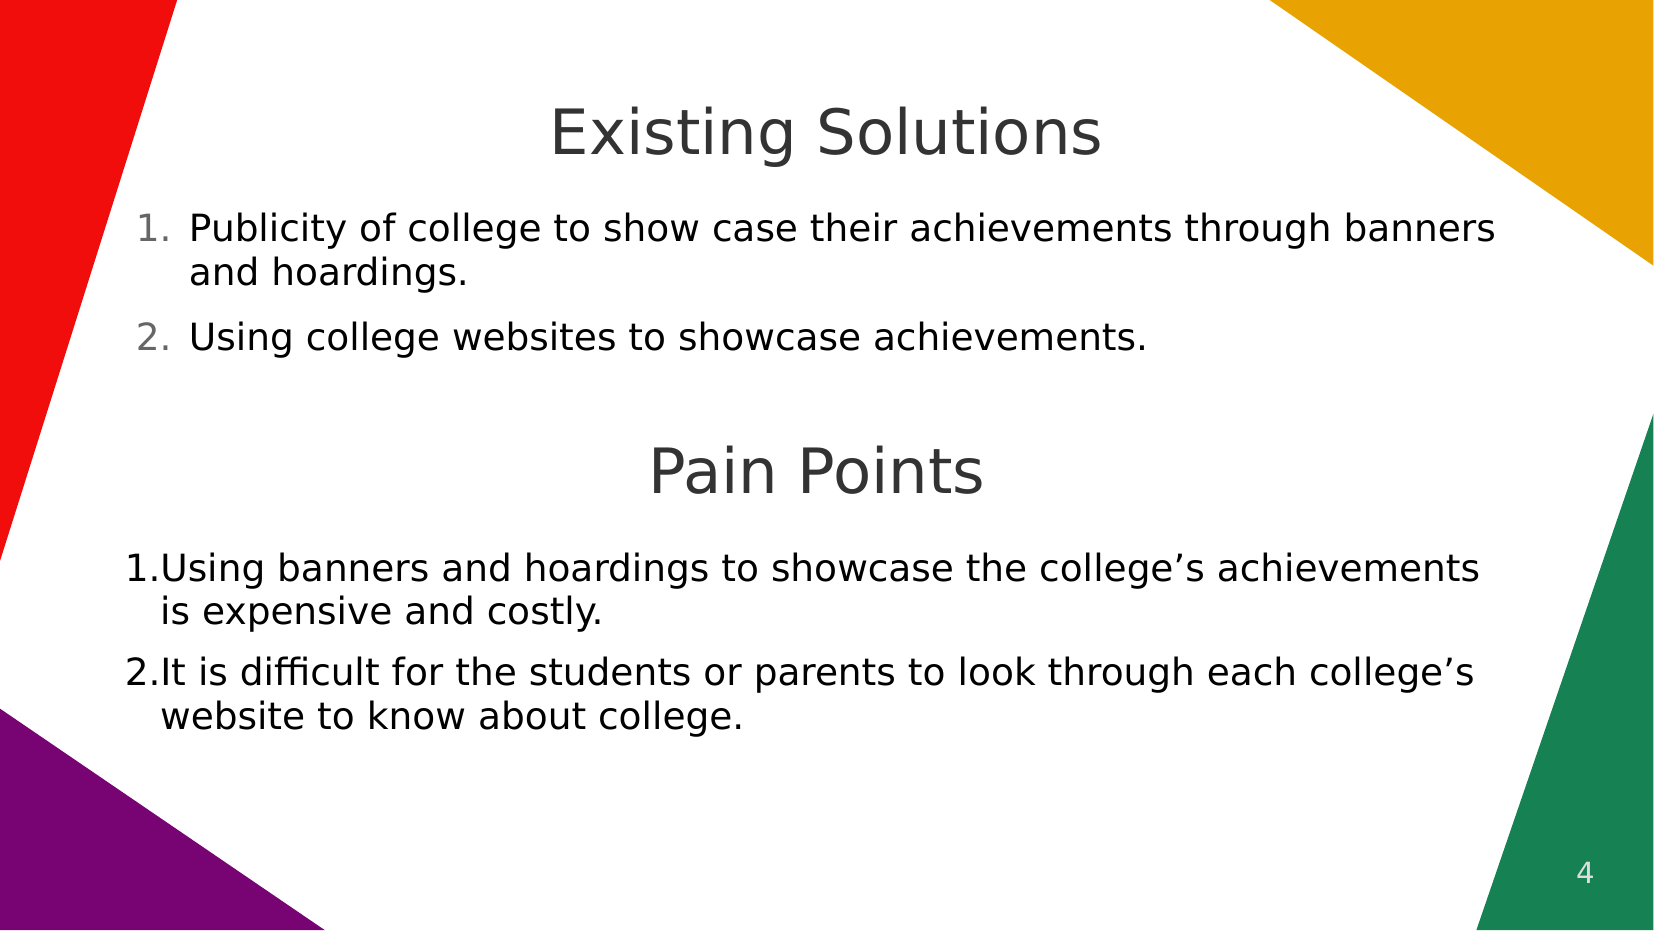

# Existing Solutions
Publicity of college to show case their achievements through banners and hoardings.
Using college websites to showcase achievements.
Pain Points
Using banners and hoardings to showcase the college’s achievements is expensive and costly.
It is difficult for the students or parents to look through each college’s website to know about college.
4